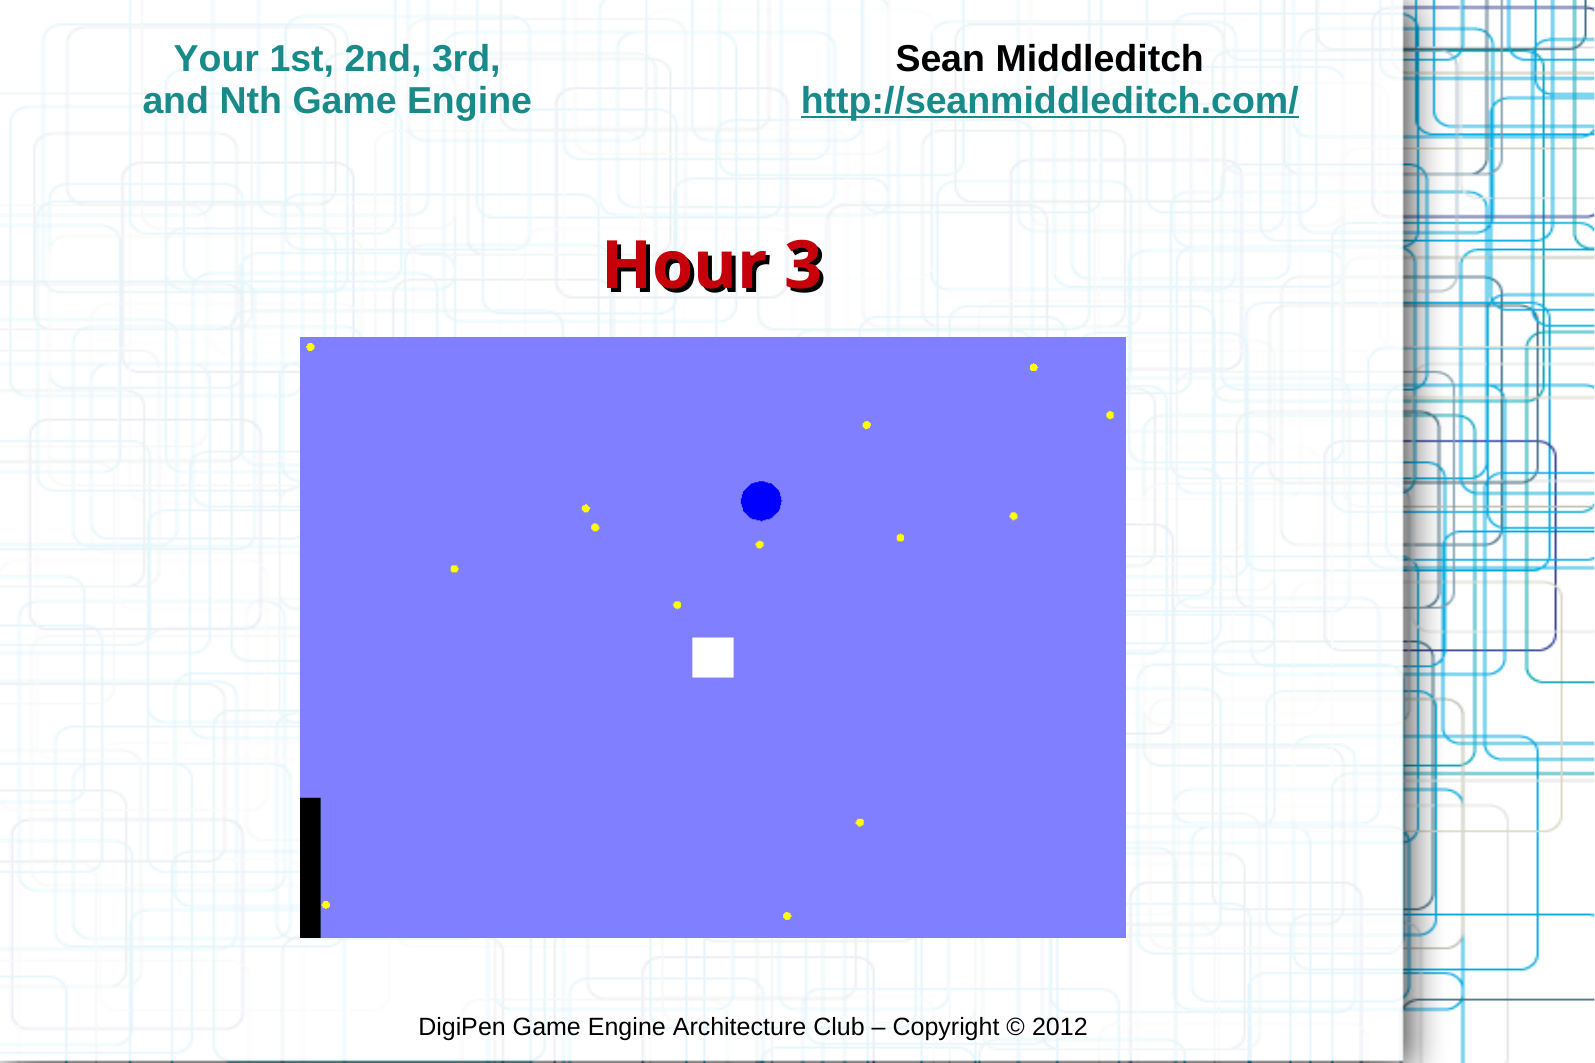

Your 1st, 2nd, 3rd,
and Nth Game Engine
Sean Middleditch
http://seanmiddleditch.com/
# Hour 3
DigiPen Game Engine Architecture Club – Copyright © 2012